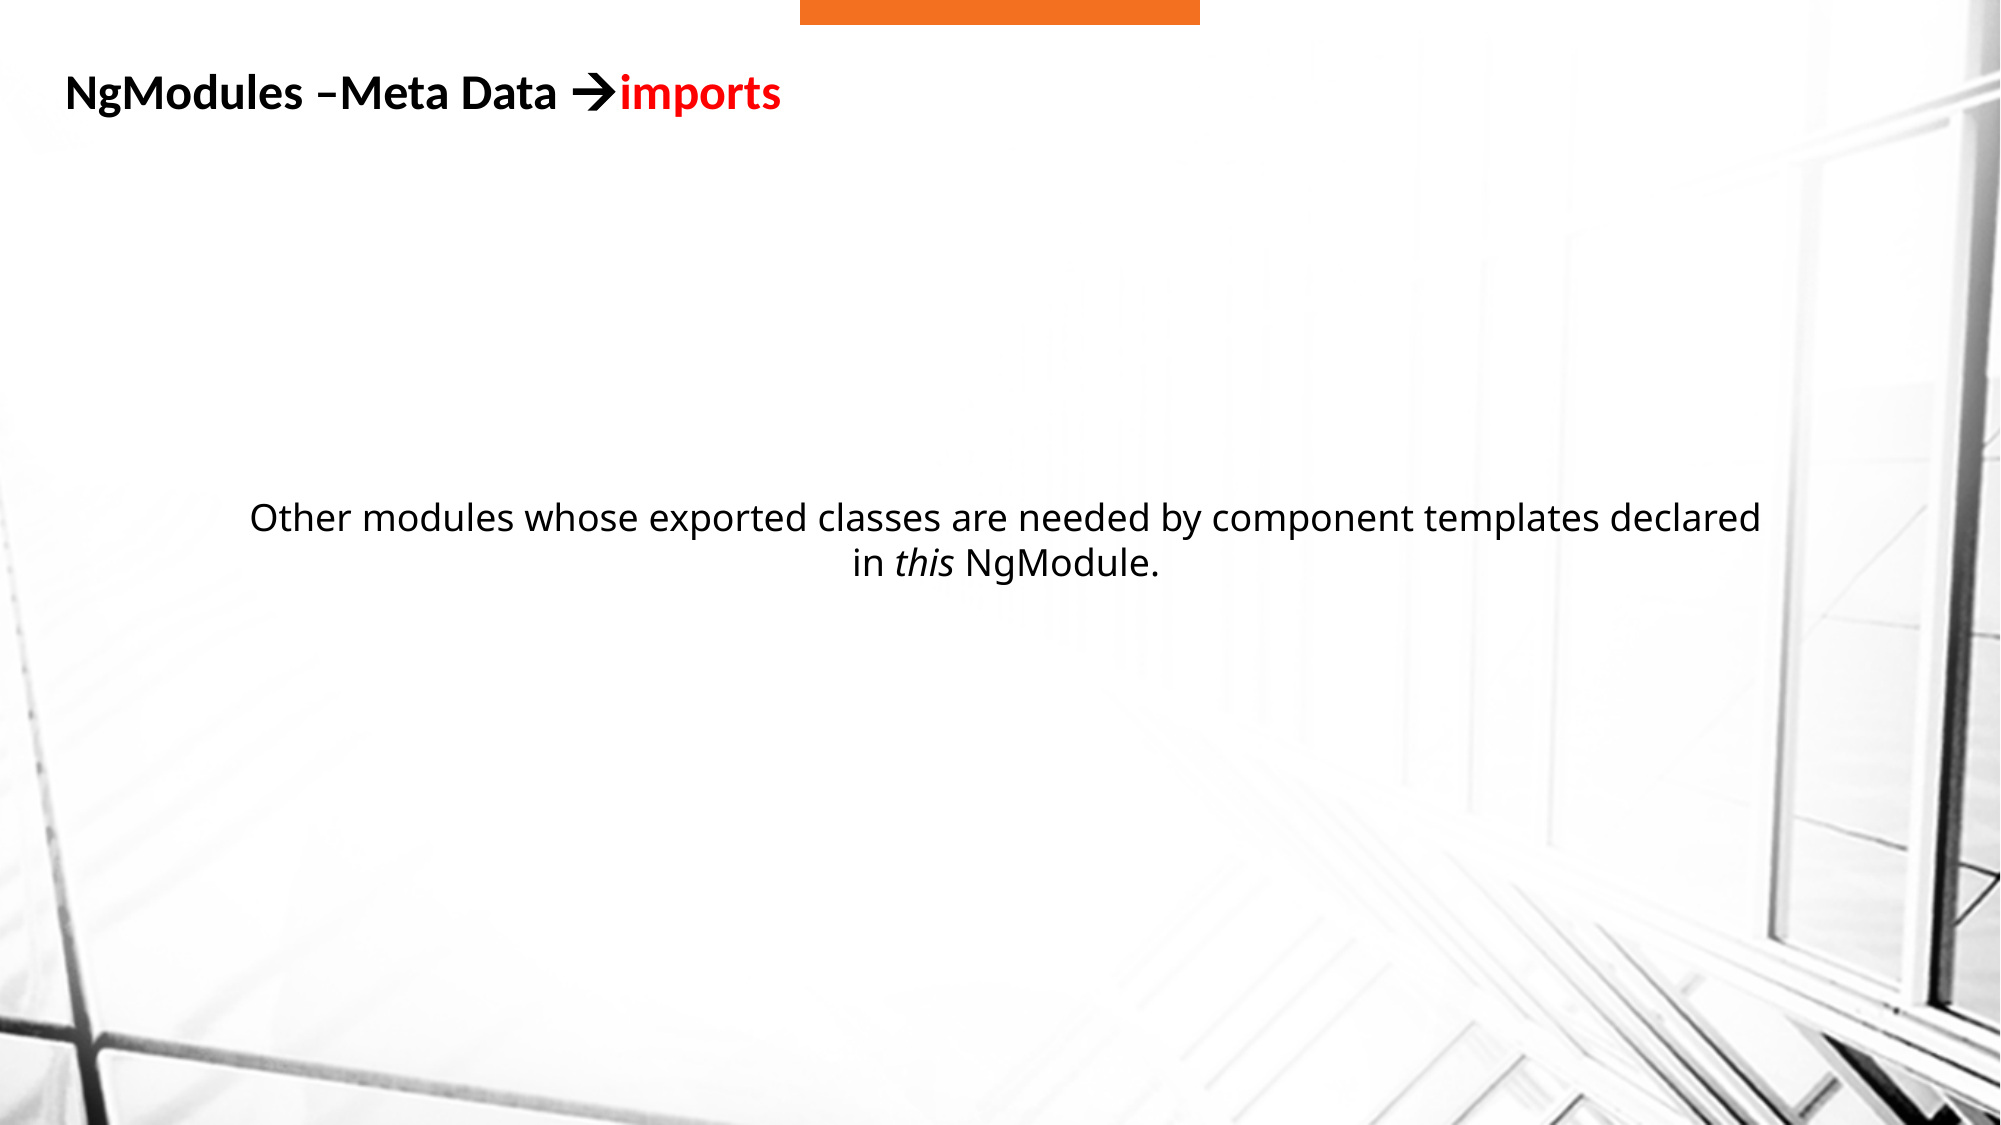

# NgModules –Meta Data imports
Other modules whose exported classes are needed by component templates declared in this NgModule.